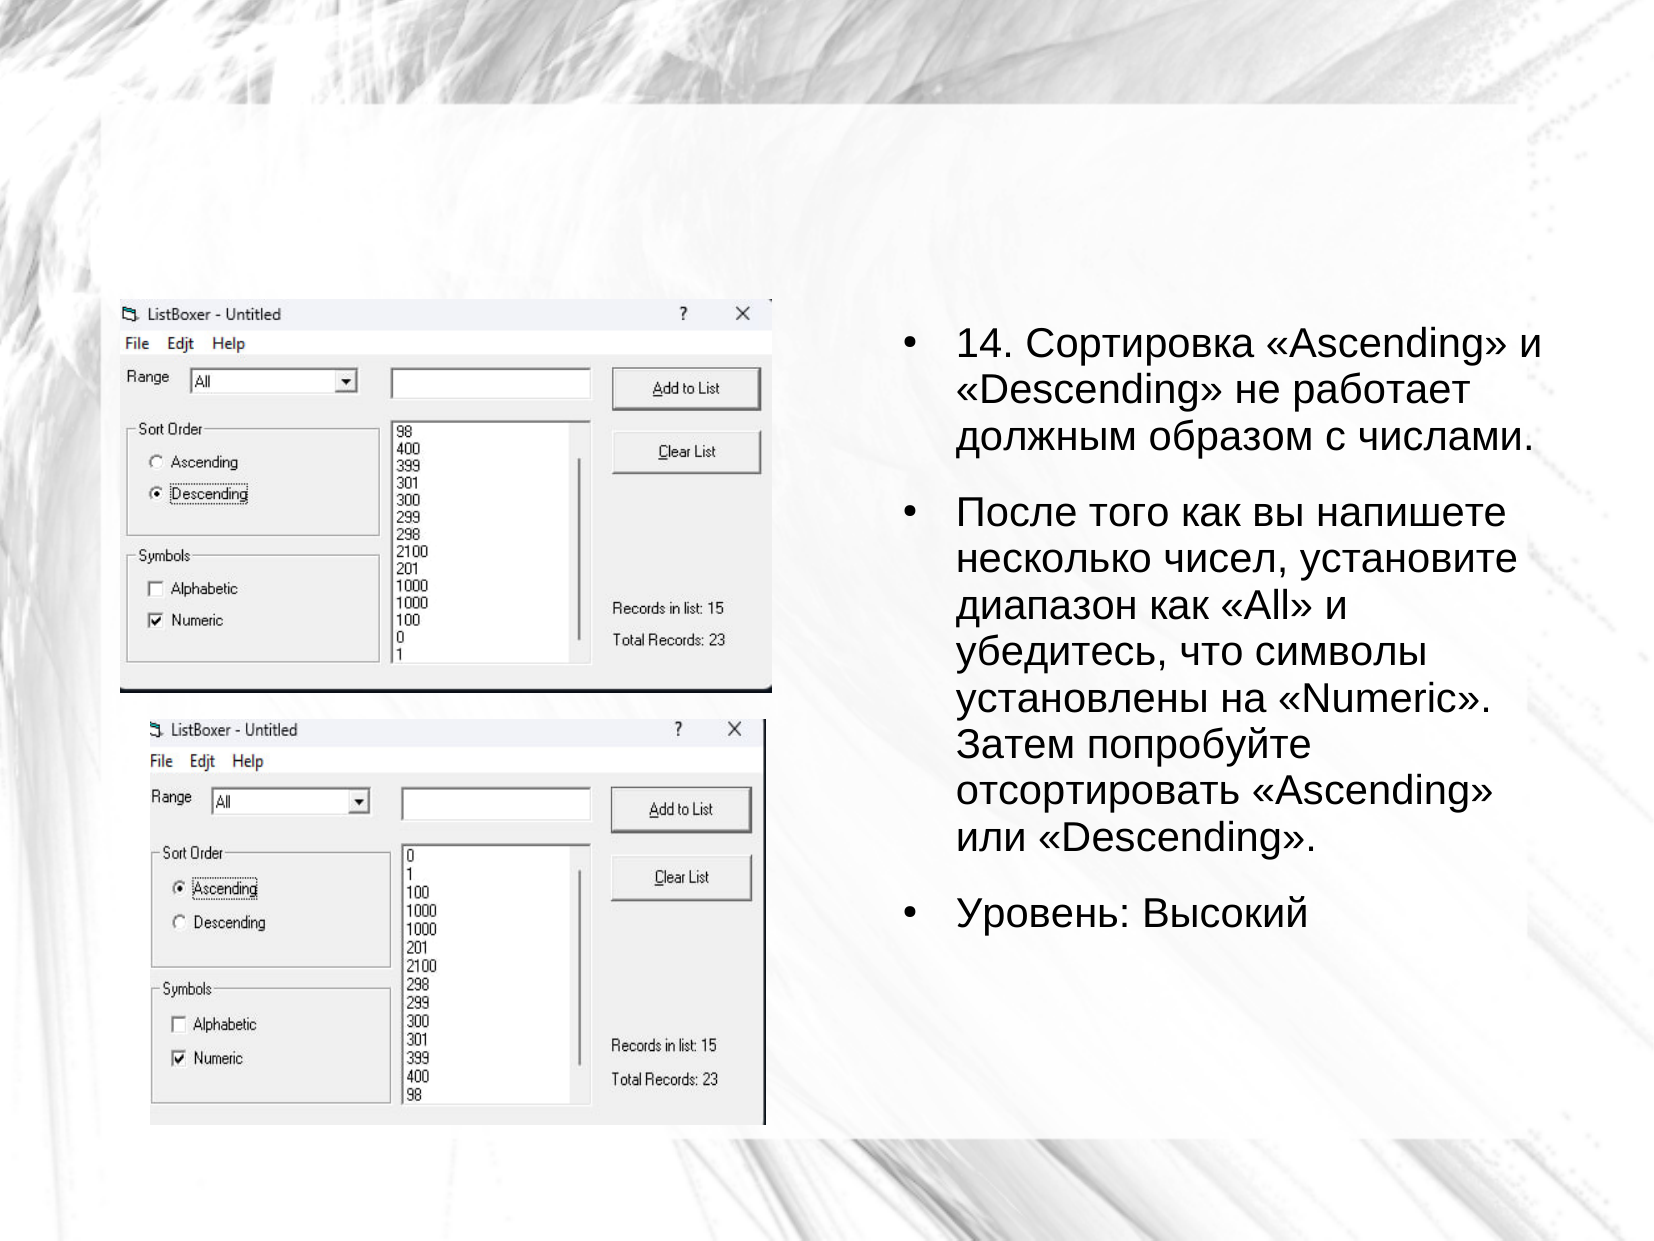

#
14. Сортировка «Ascending» и «Descending» не работает должным образом с числами.
После того как вы напишете несколько чисел, установите диапазон как «All» и убедитесь, что символы установлены на «Numeric». Затем попробуйте отсортировать «Ascending» или «Descending».
Уровень: Высокий